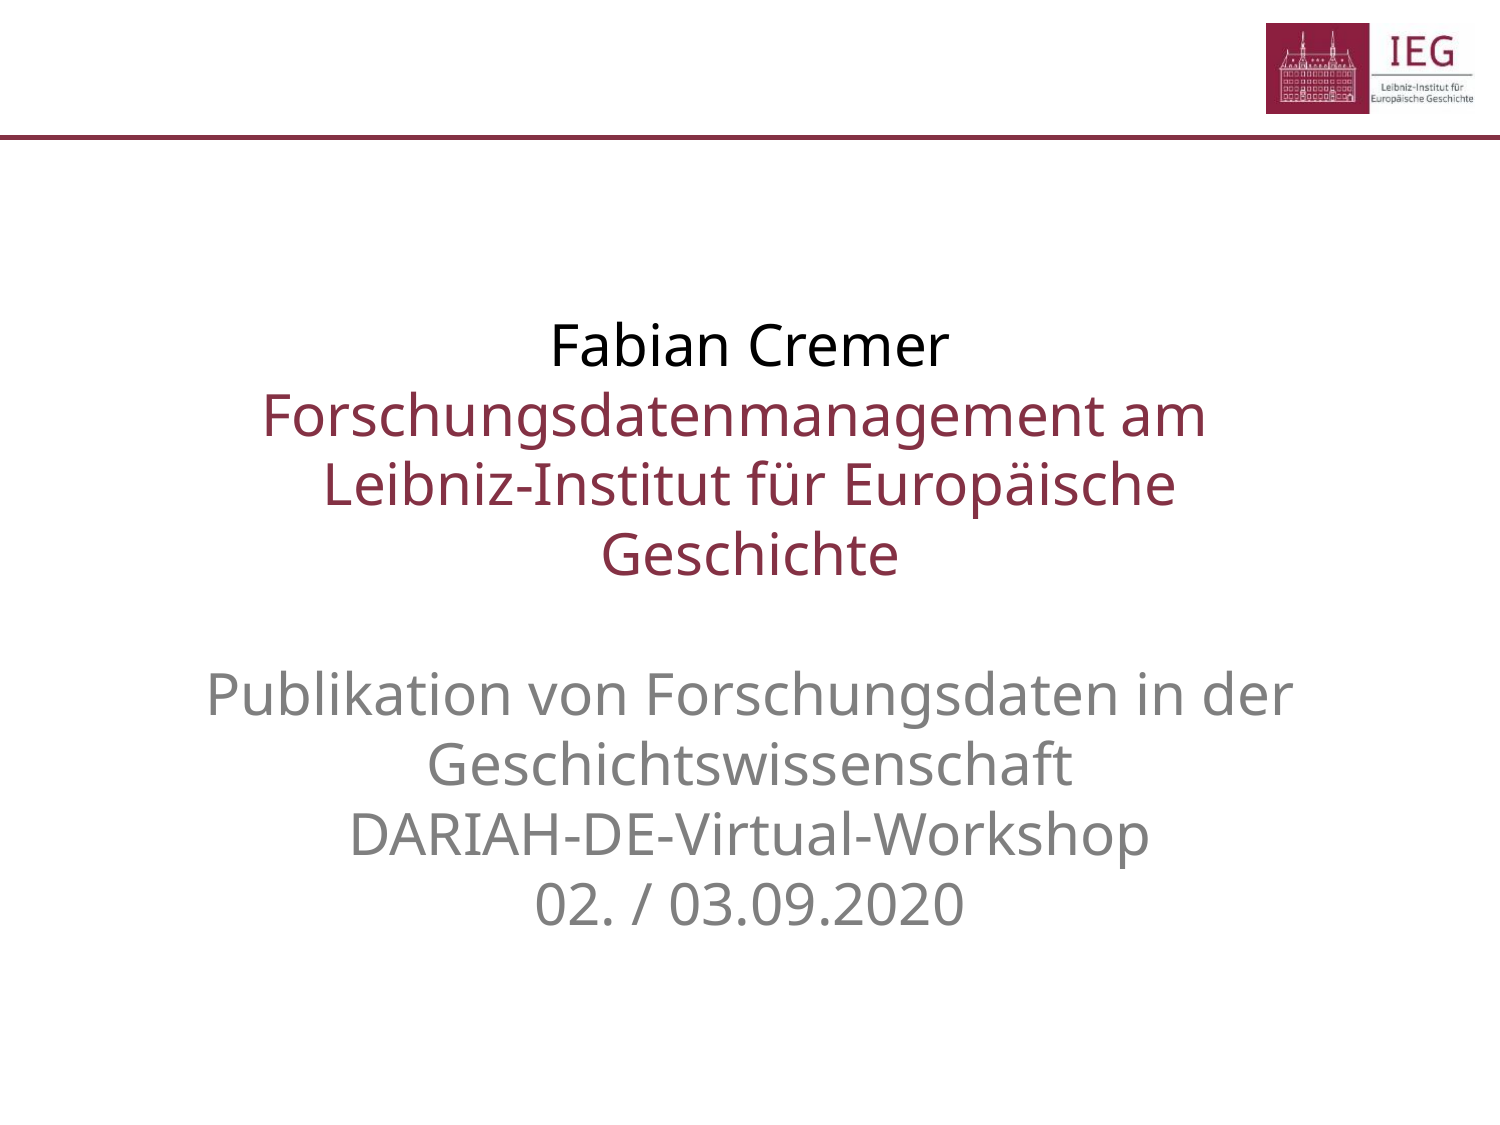

# Fabian Cremer Forschungsdatenmanagement am Leibniz-Institut für Europäische Geschichte Publikation von Forschungsdaten in der Geschichtswissenschaft DARIAH-DE-Virtual-Workshop 02. / 03.09.2020